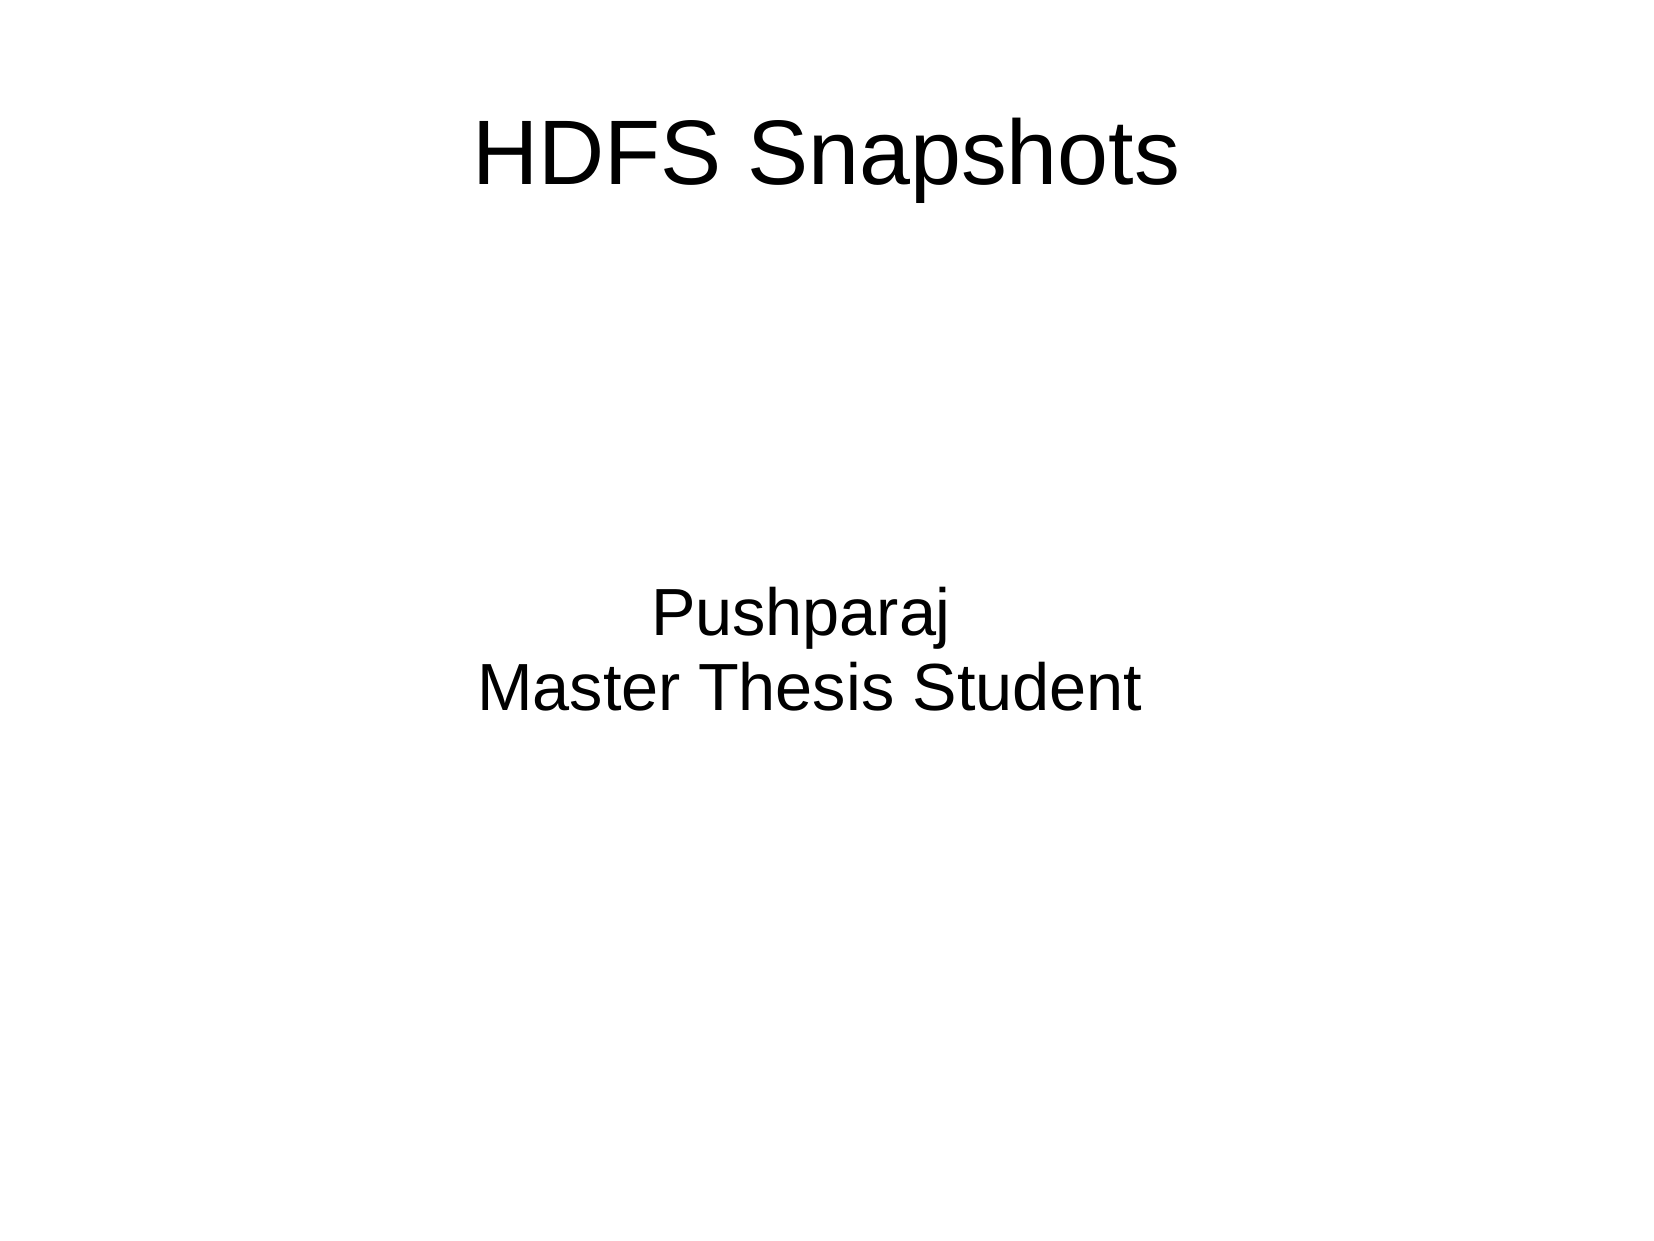

# HDFS Snapshots
Pushparaj
Master Thesis Student